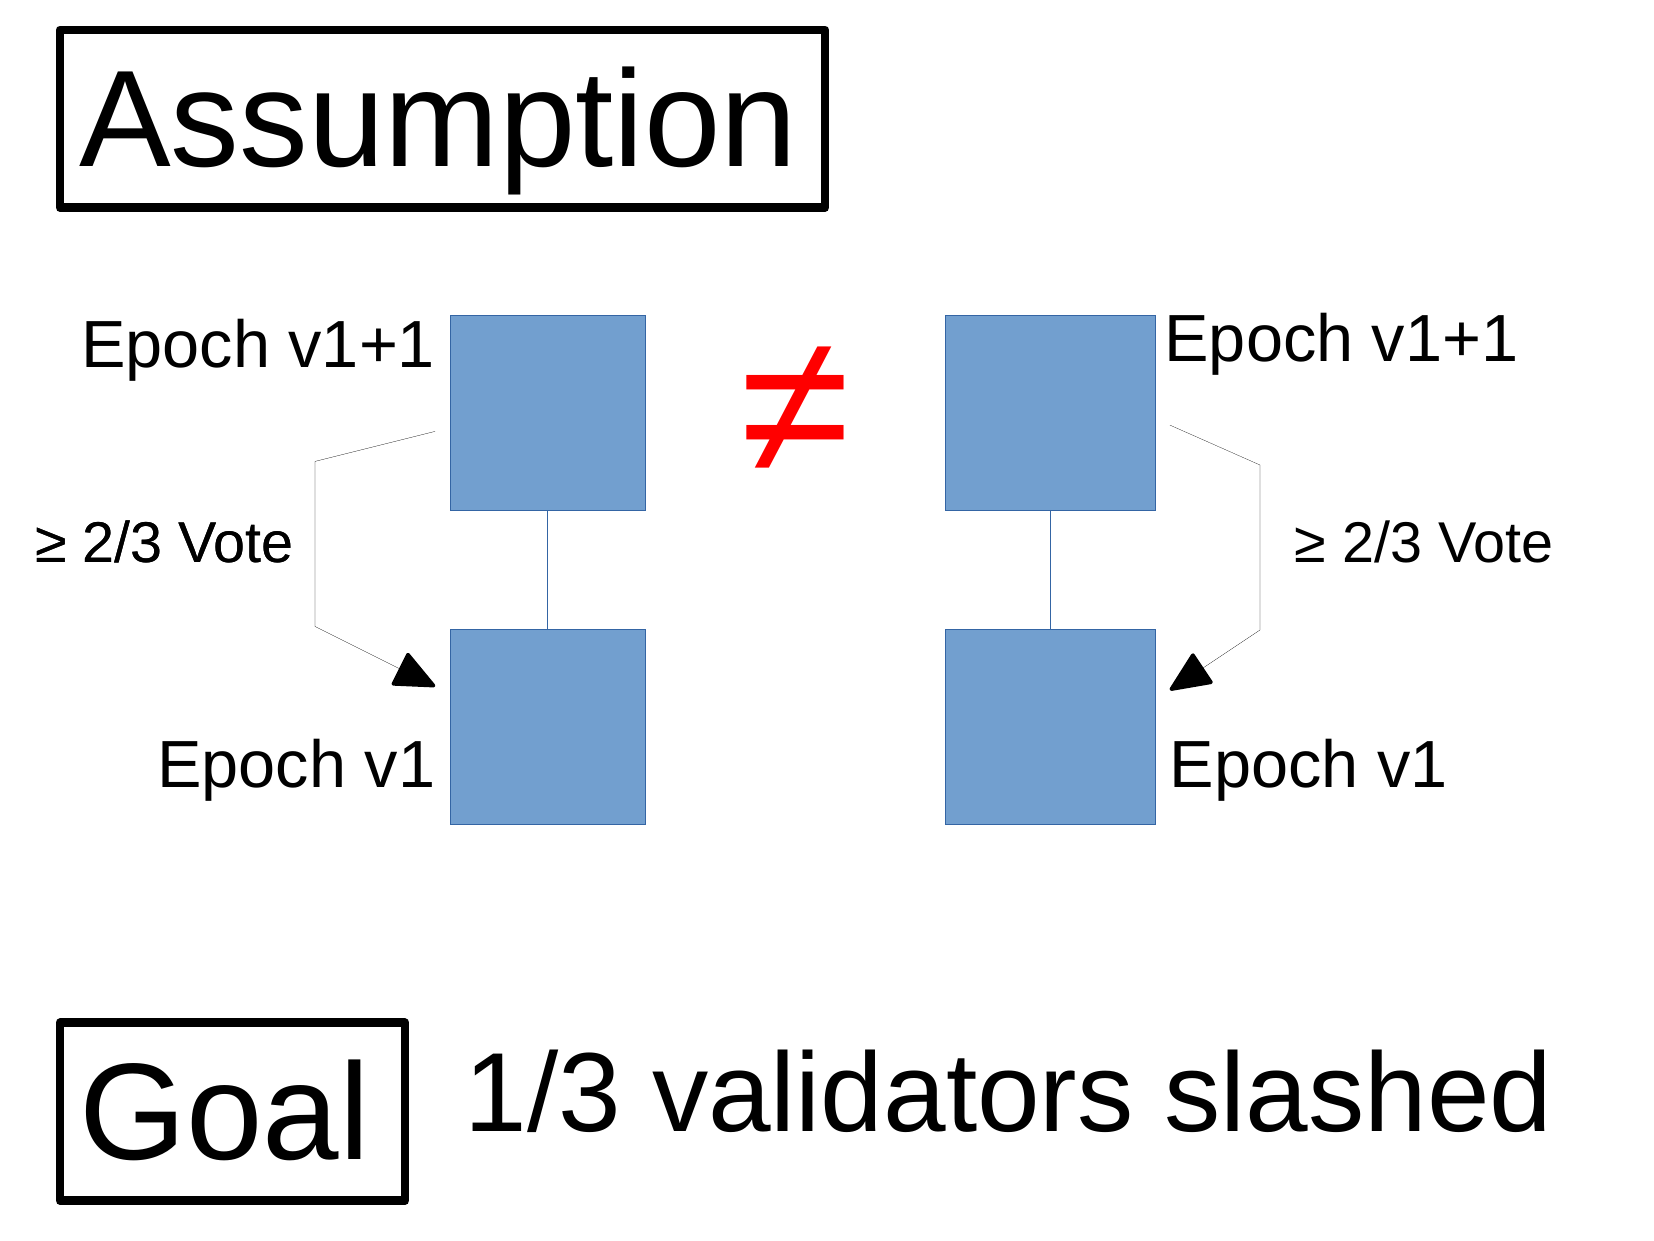

Assumption
≠
Epoch v1+1
Epoch v1+1
 ≥ 2/3 Vote
 ≥ 2/3 Vote
 ≥ 2/3 Vote
Epoch v1
Epoch v1
1/3 validators slashed
Goal